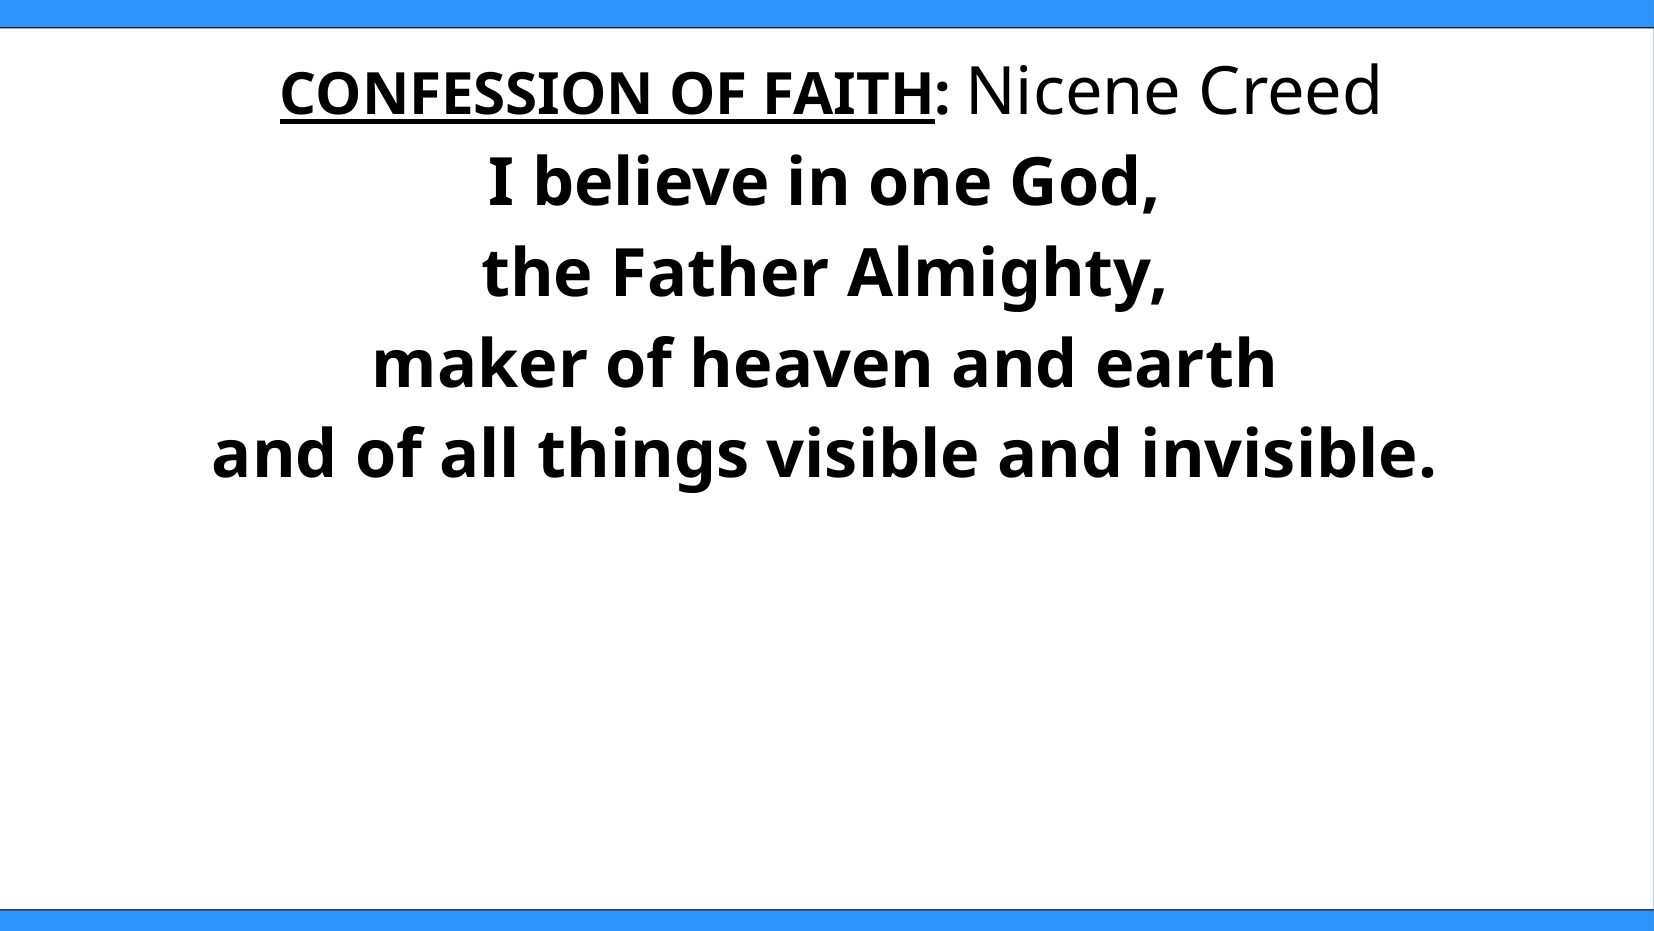

CONFESSION OF FAITH: Nicene Creed
I believe in one God,
the Father Almighty,
maker of heaven and earth
and of all things visible and invisible.